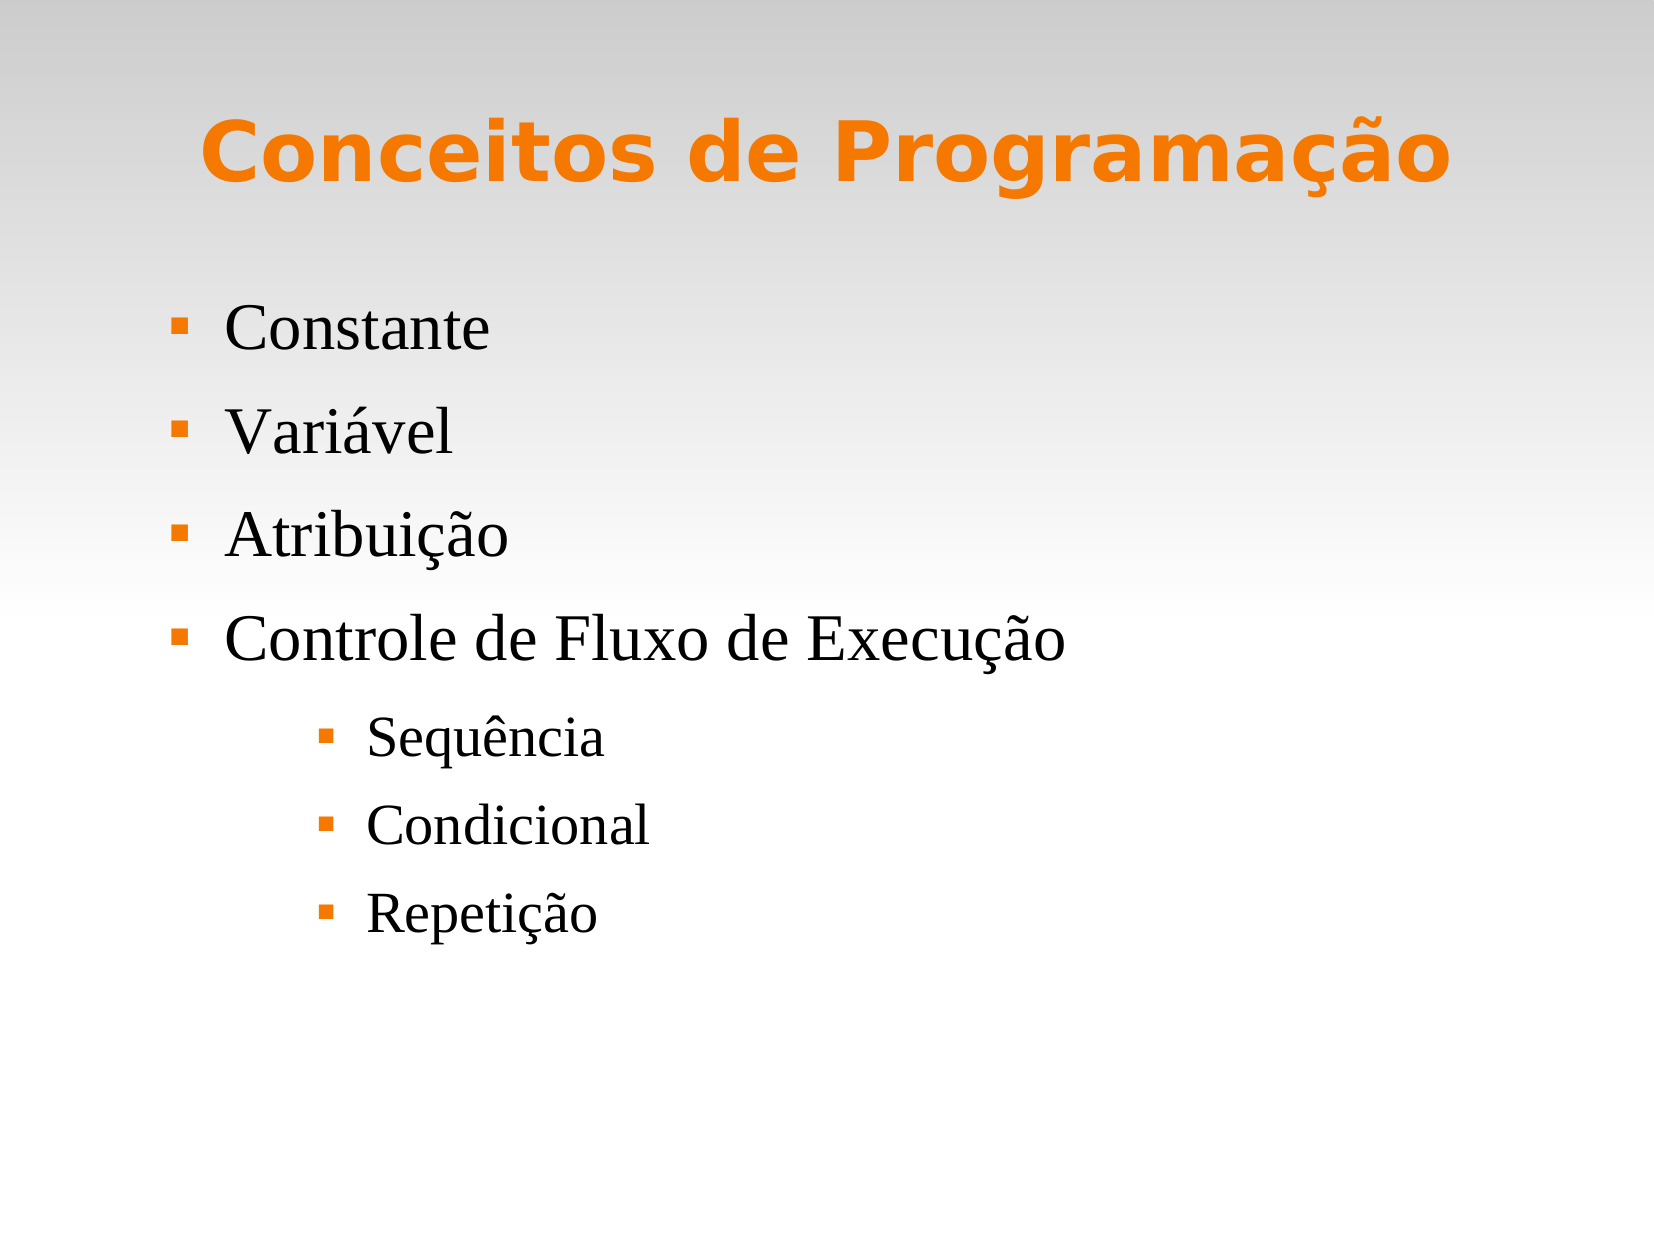

# Conceitos de Programação
Constante
Variável
Atribuição
Controle de Fluxo de Execução
Sequência
Condicional
Repetição